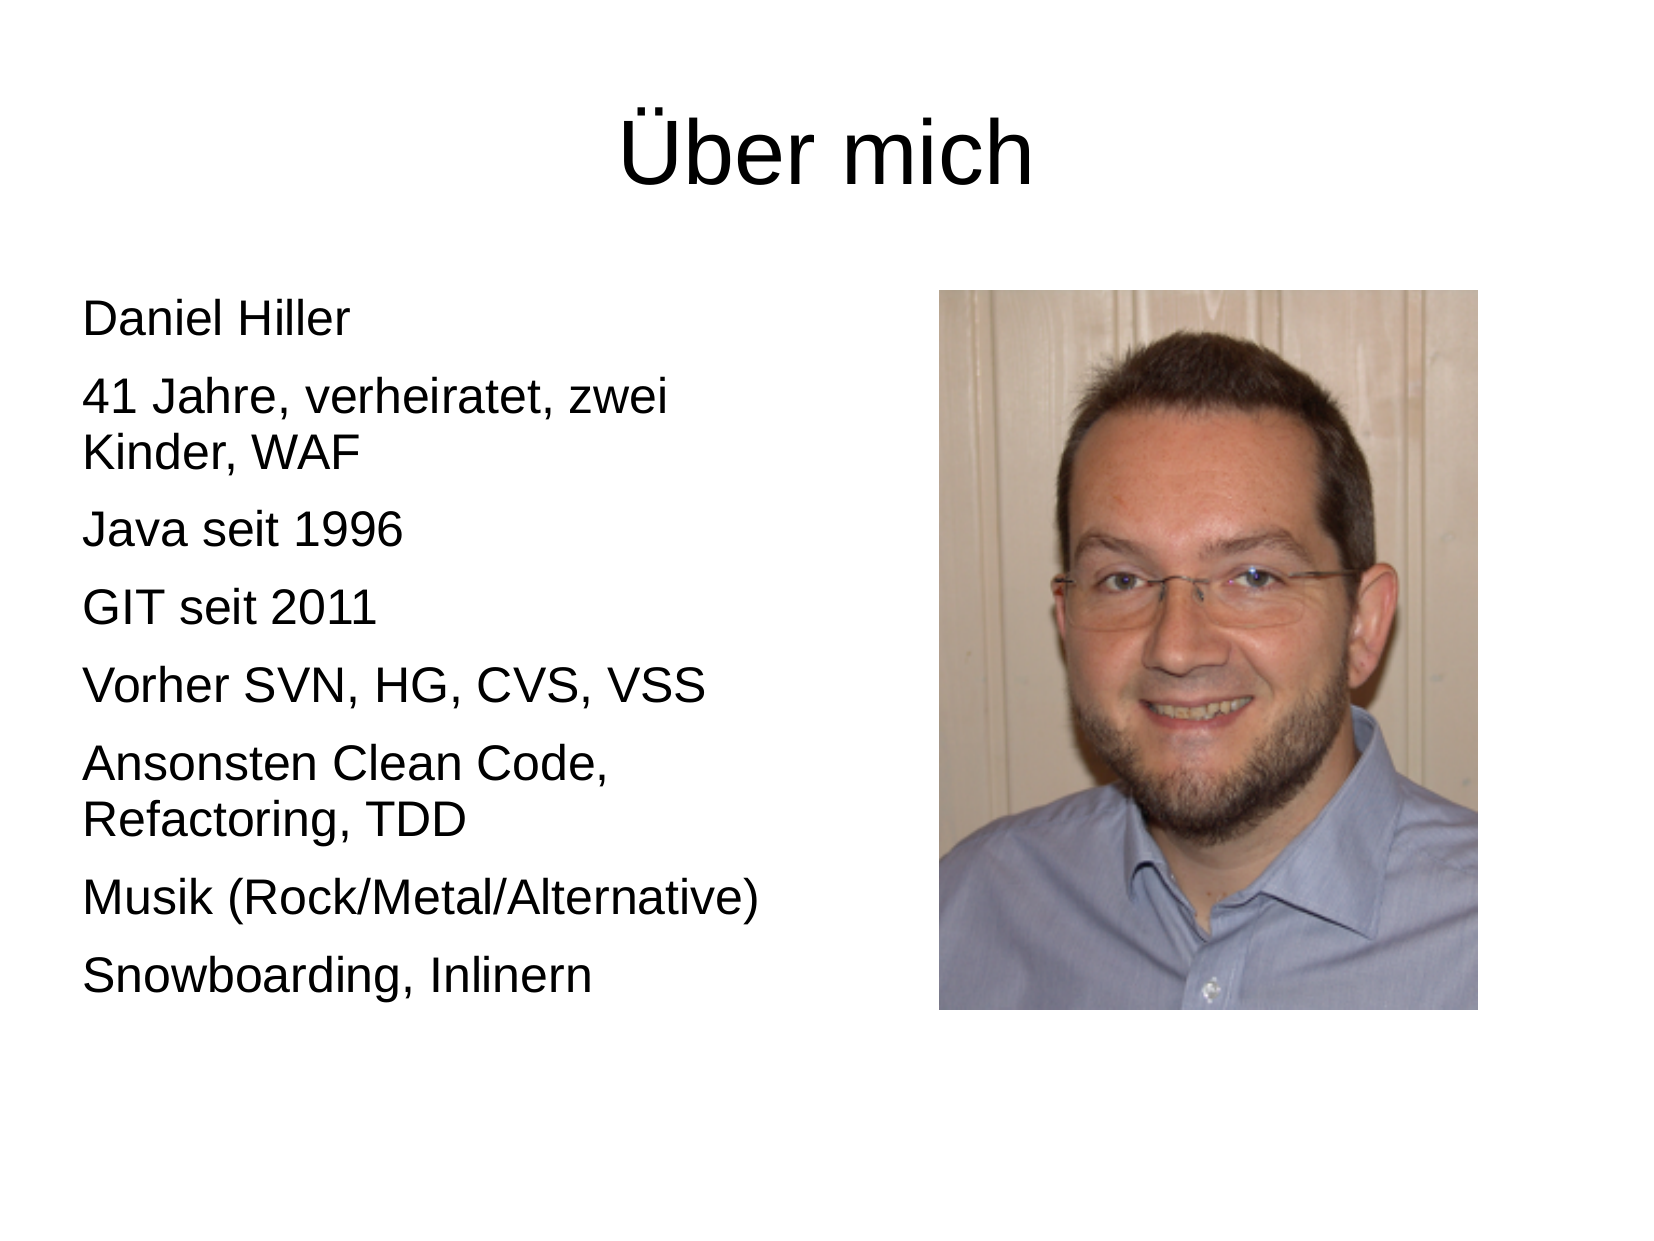

# Über mich
Daniel Hiller
41 Jahre, verheiratet, zwei Kinder, WAF
Java seit 1996
GIT seit 2011
Vorher SVN, HG, CVS, VSS
Ansonsten Clean Code, Refactoring, TDD
Musik (Rock/Metal/Alternative)
Snowboarding, Inlinern